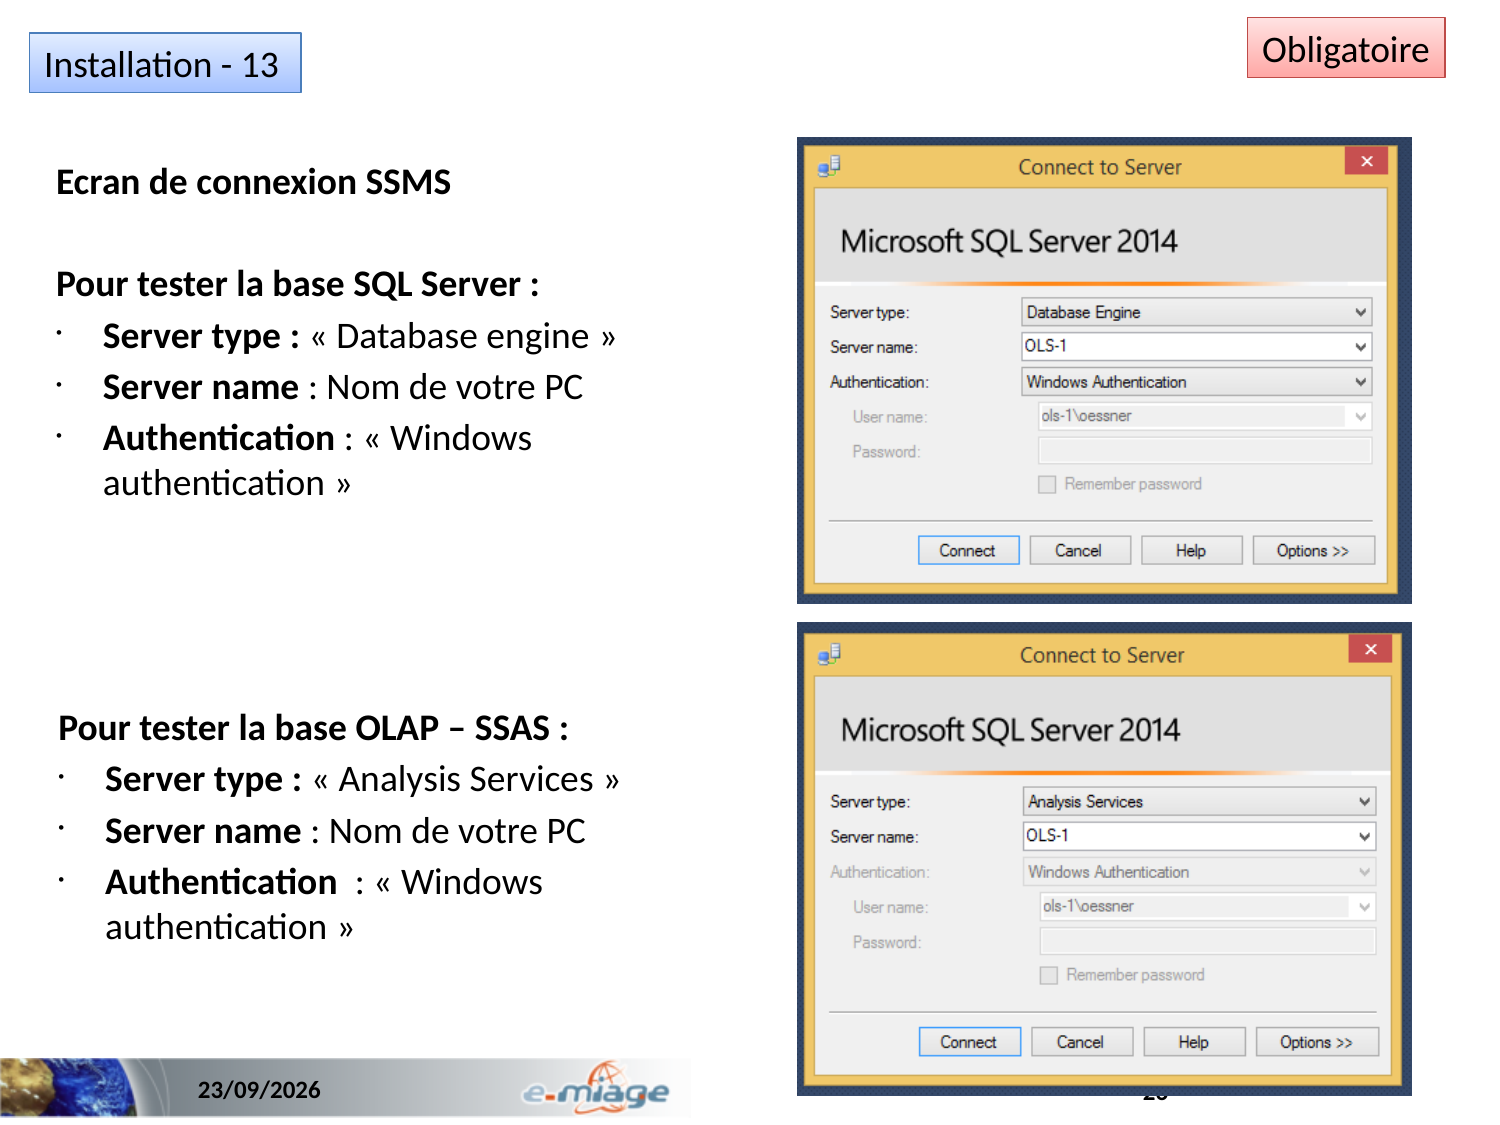

Obligatoire
Installation - 13
Ecran de connexion SSMS
Pour tester la base SQL Server :
Server type : « Database engine »
Server name : Nom de votre PC
Authentication : « Windows authentication »
Pour tester la base OLAP – SSAS :
Server type : « Analysis Services »
Server name : Nom de votre PC
Authentication : « Windows authentication »